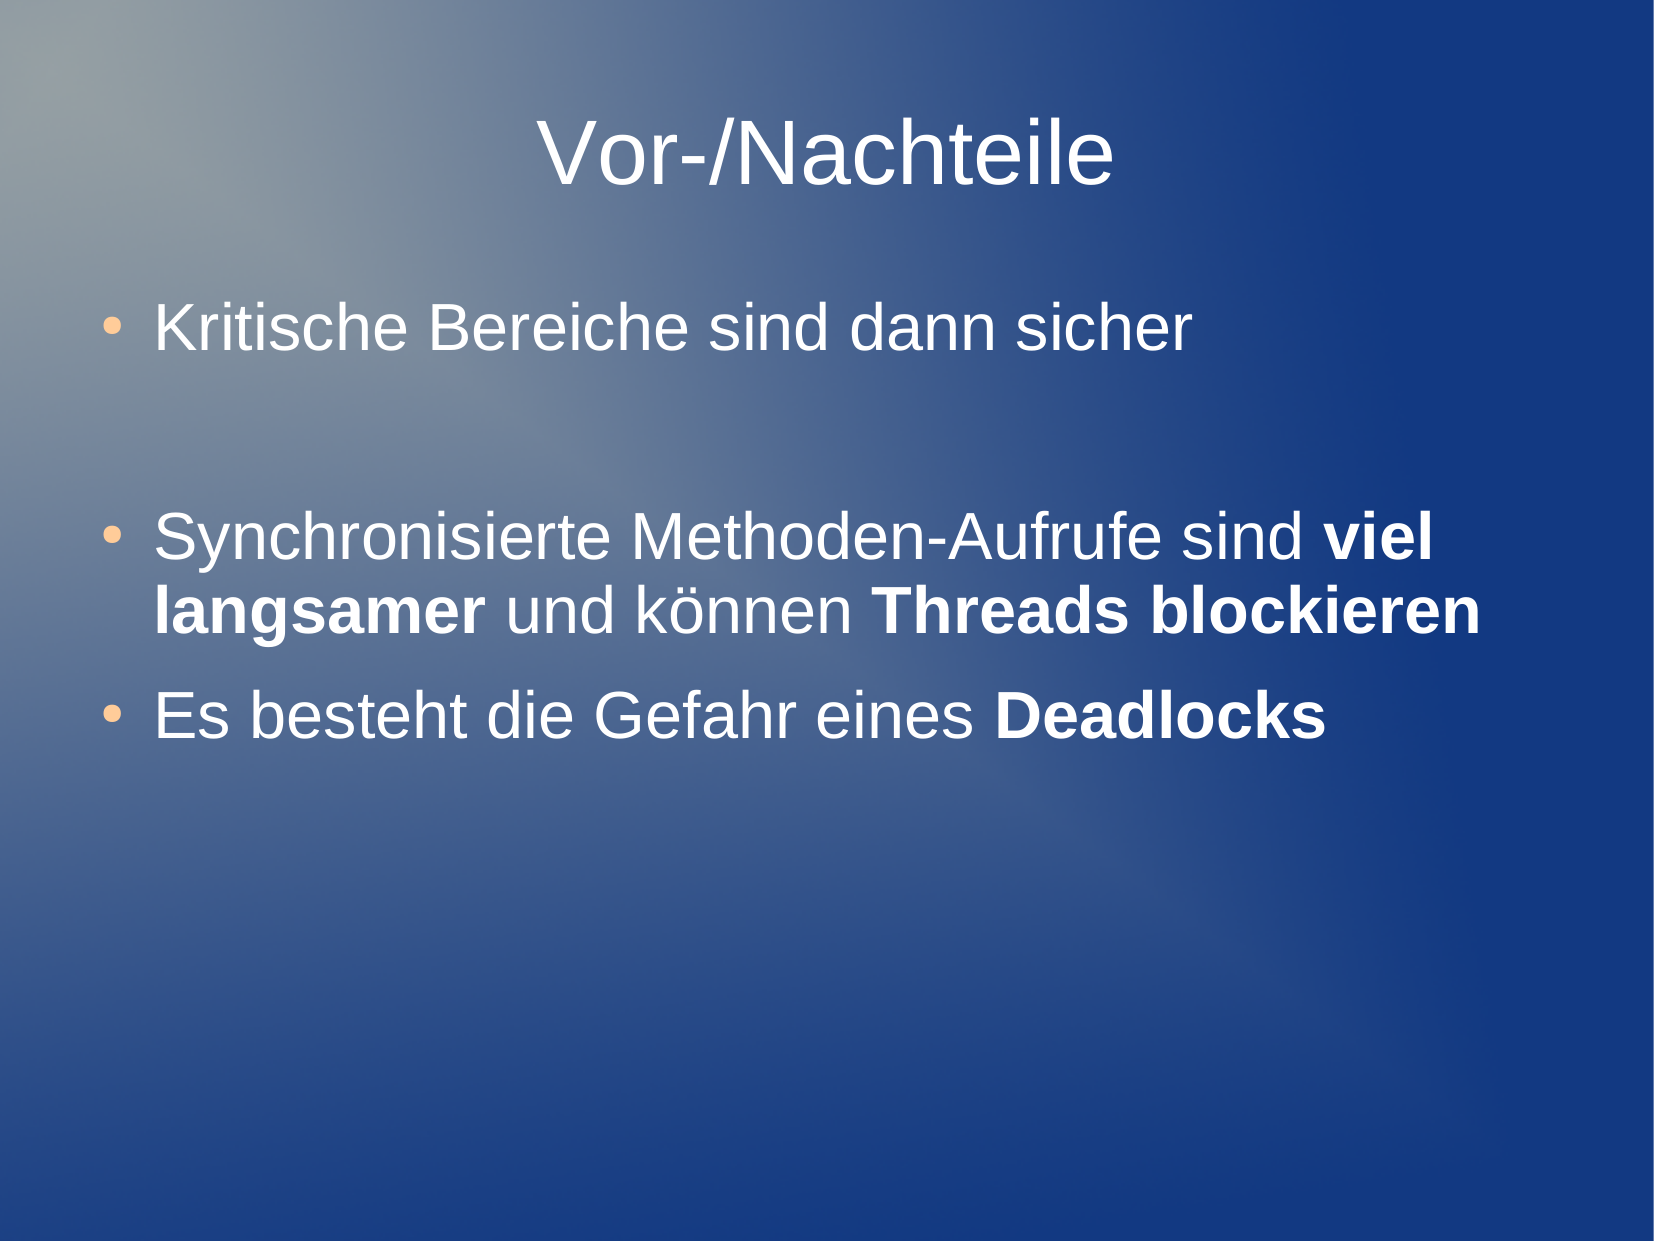

# Vor-/Nachteile
Kritische Bereiche sind dann sicher
Synchronisierte Methoden-Aufrufe sind viel langsamer und können Threads blockieren
Es besteht die Gefahr eines Deadlocks